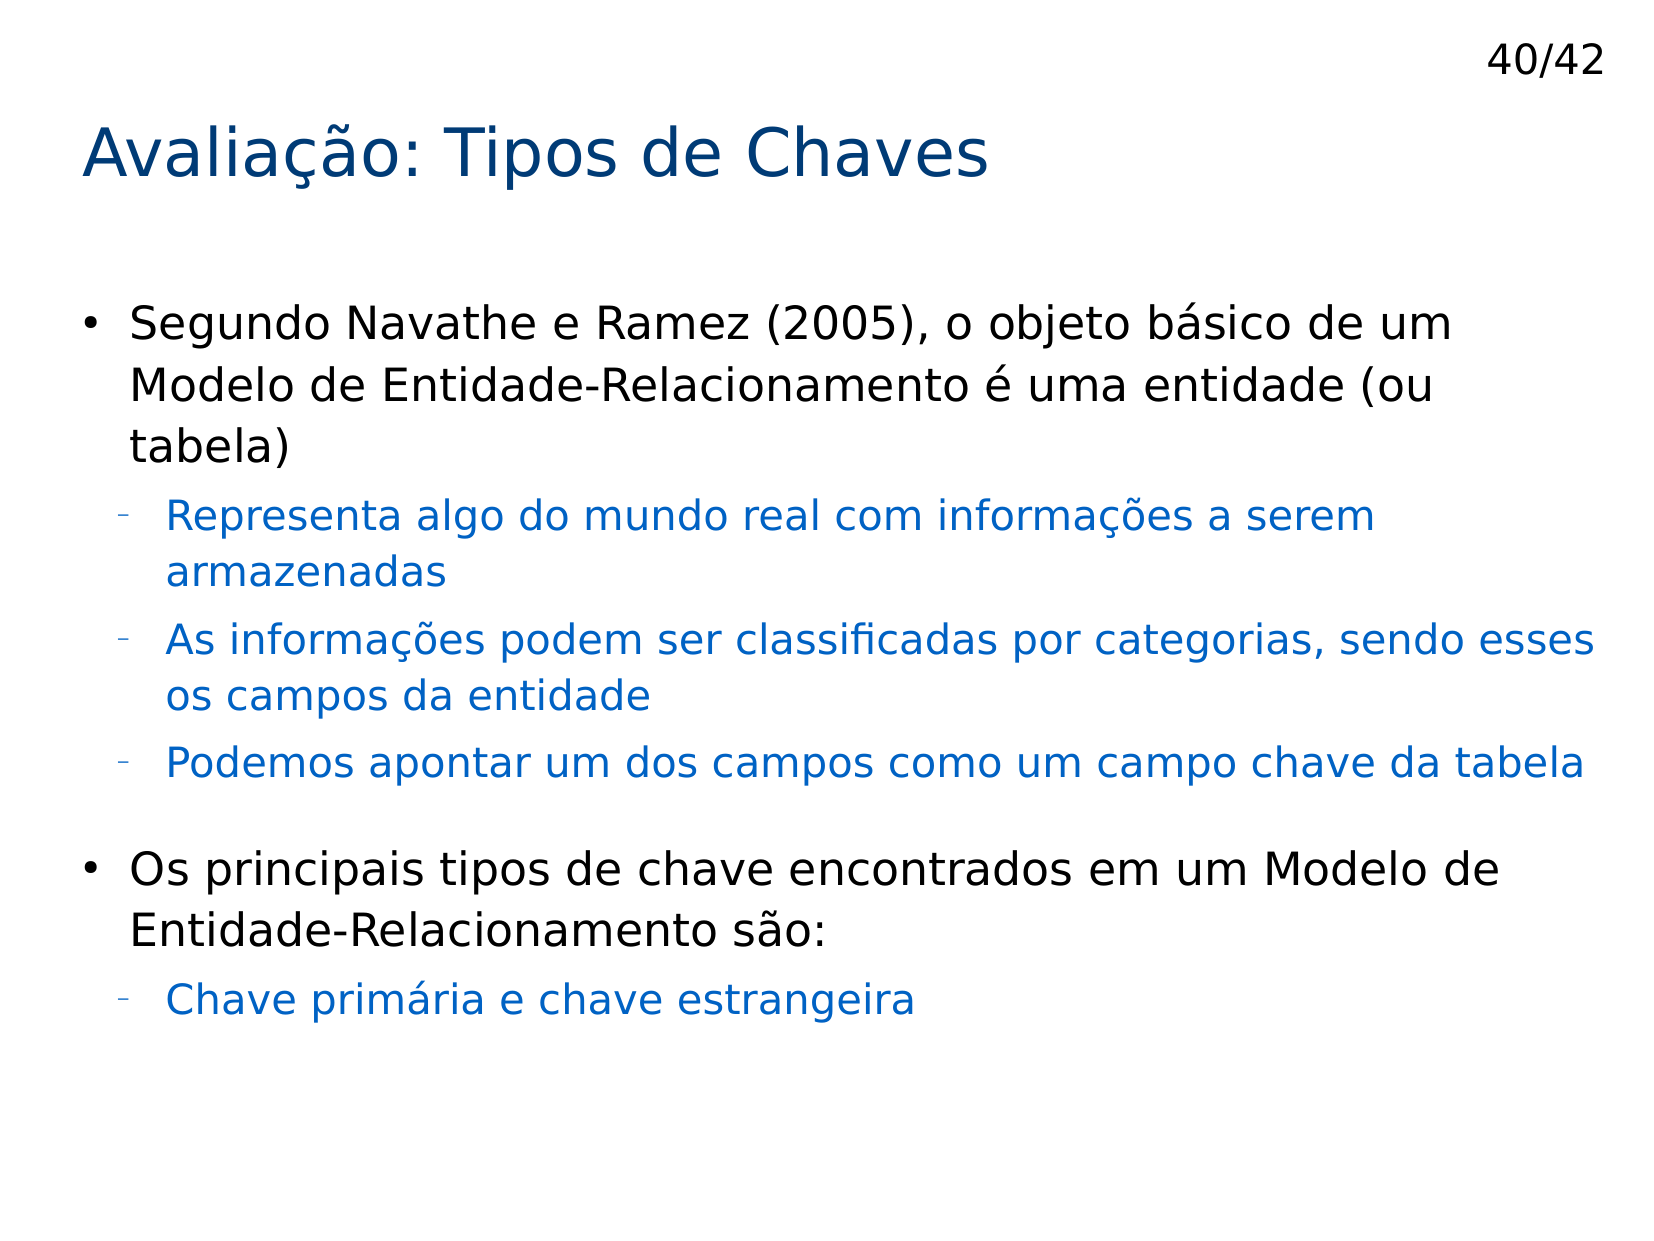

40
# Avaliação: Tipos de Chaves
Segundo Navathe e Ramez (2005), o objeto básico de um Modelo de Entidade-Relacionamento é uma entidade (ou tabela)
Representa algo do mundo real com informações a serem armazenadas
As informações podem ser classificadas por categorias, sendo esses os campos da entidade
Podemos apontar um dos campos como um campo chave da tabela
Os principais tipos de chave encontrados em um Modelo de Entidade-Relacionamento são:
Chave primária e chave estrangeira